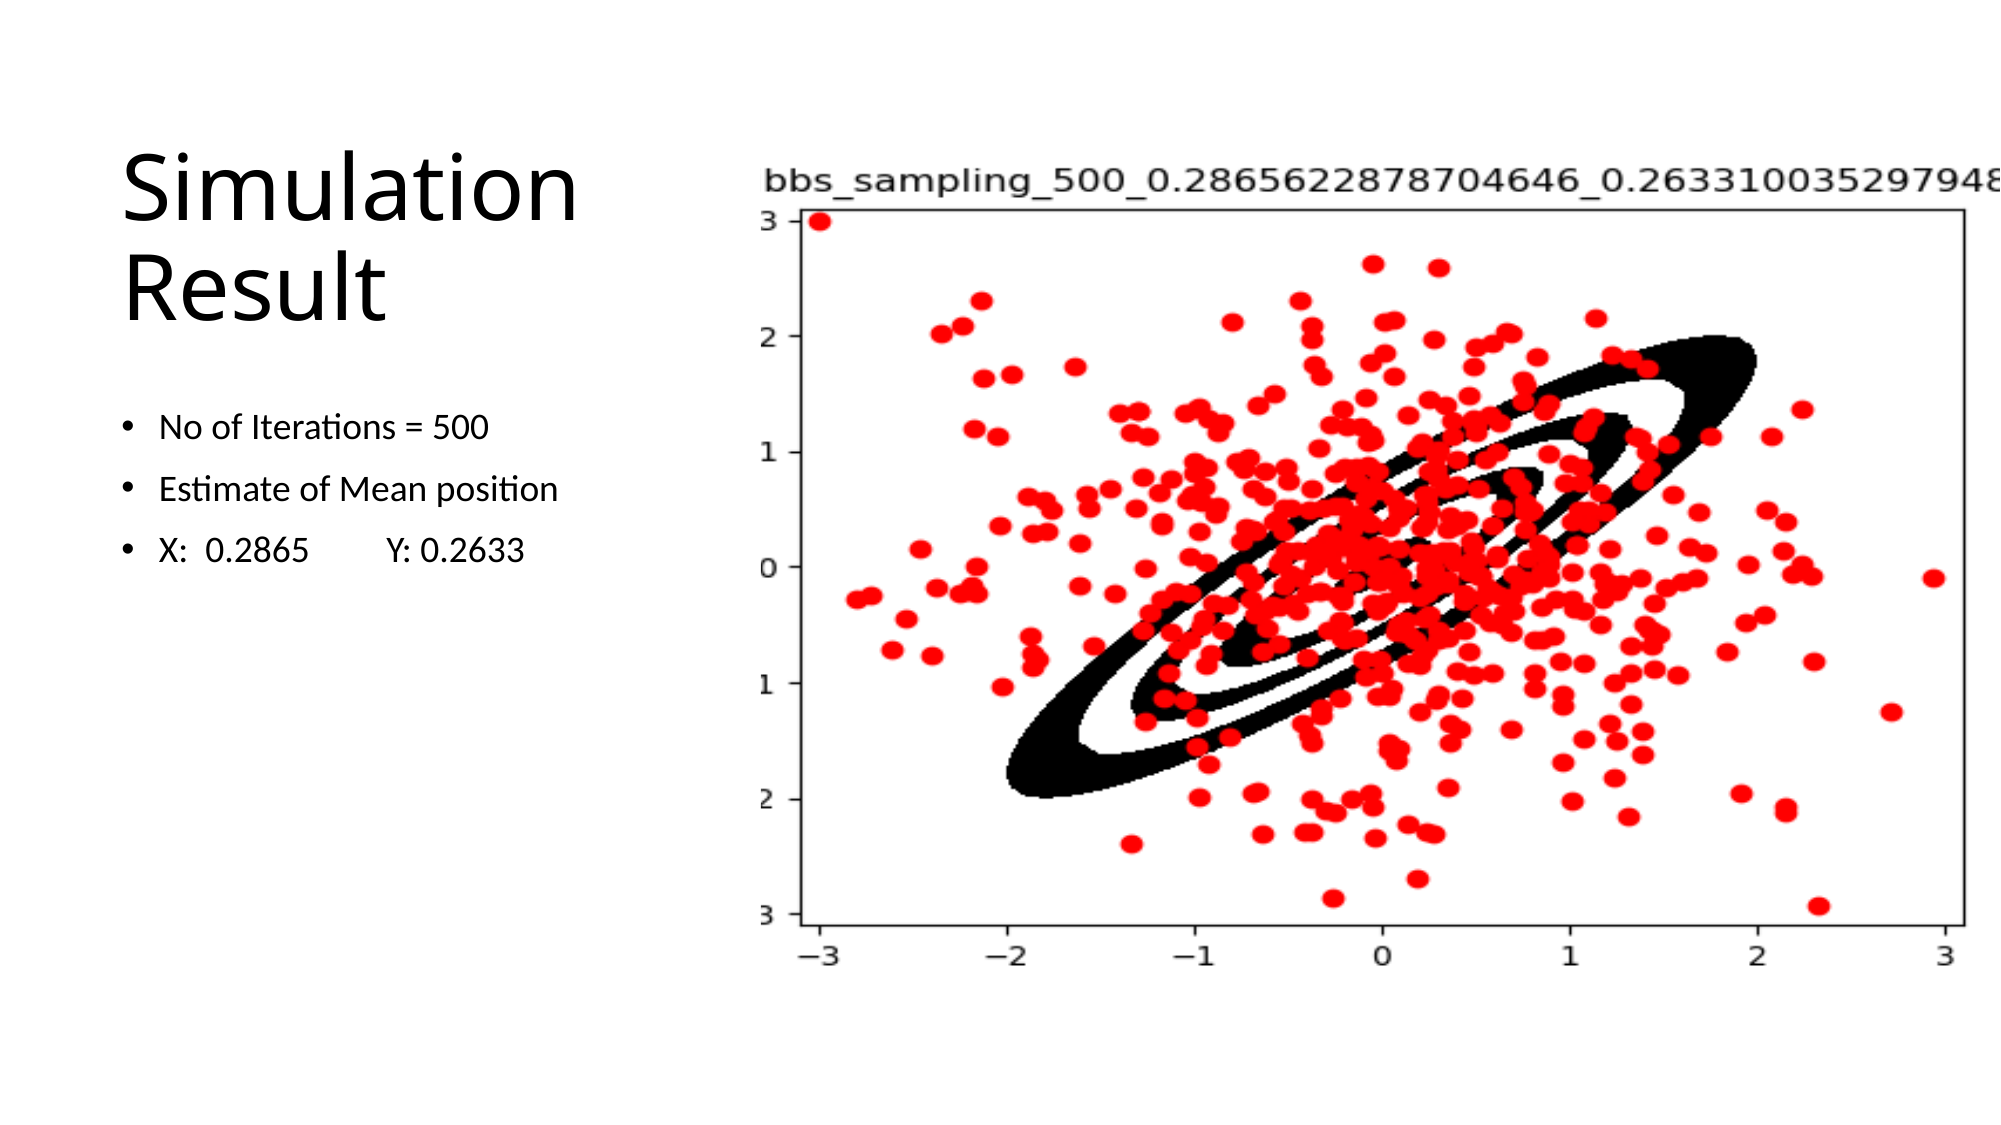

# Simulation Result
No of Iterations = 500
Estimate of Mean position
X:  0.2865         Y: 0.2633